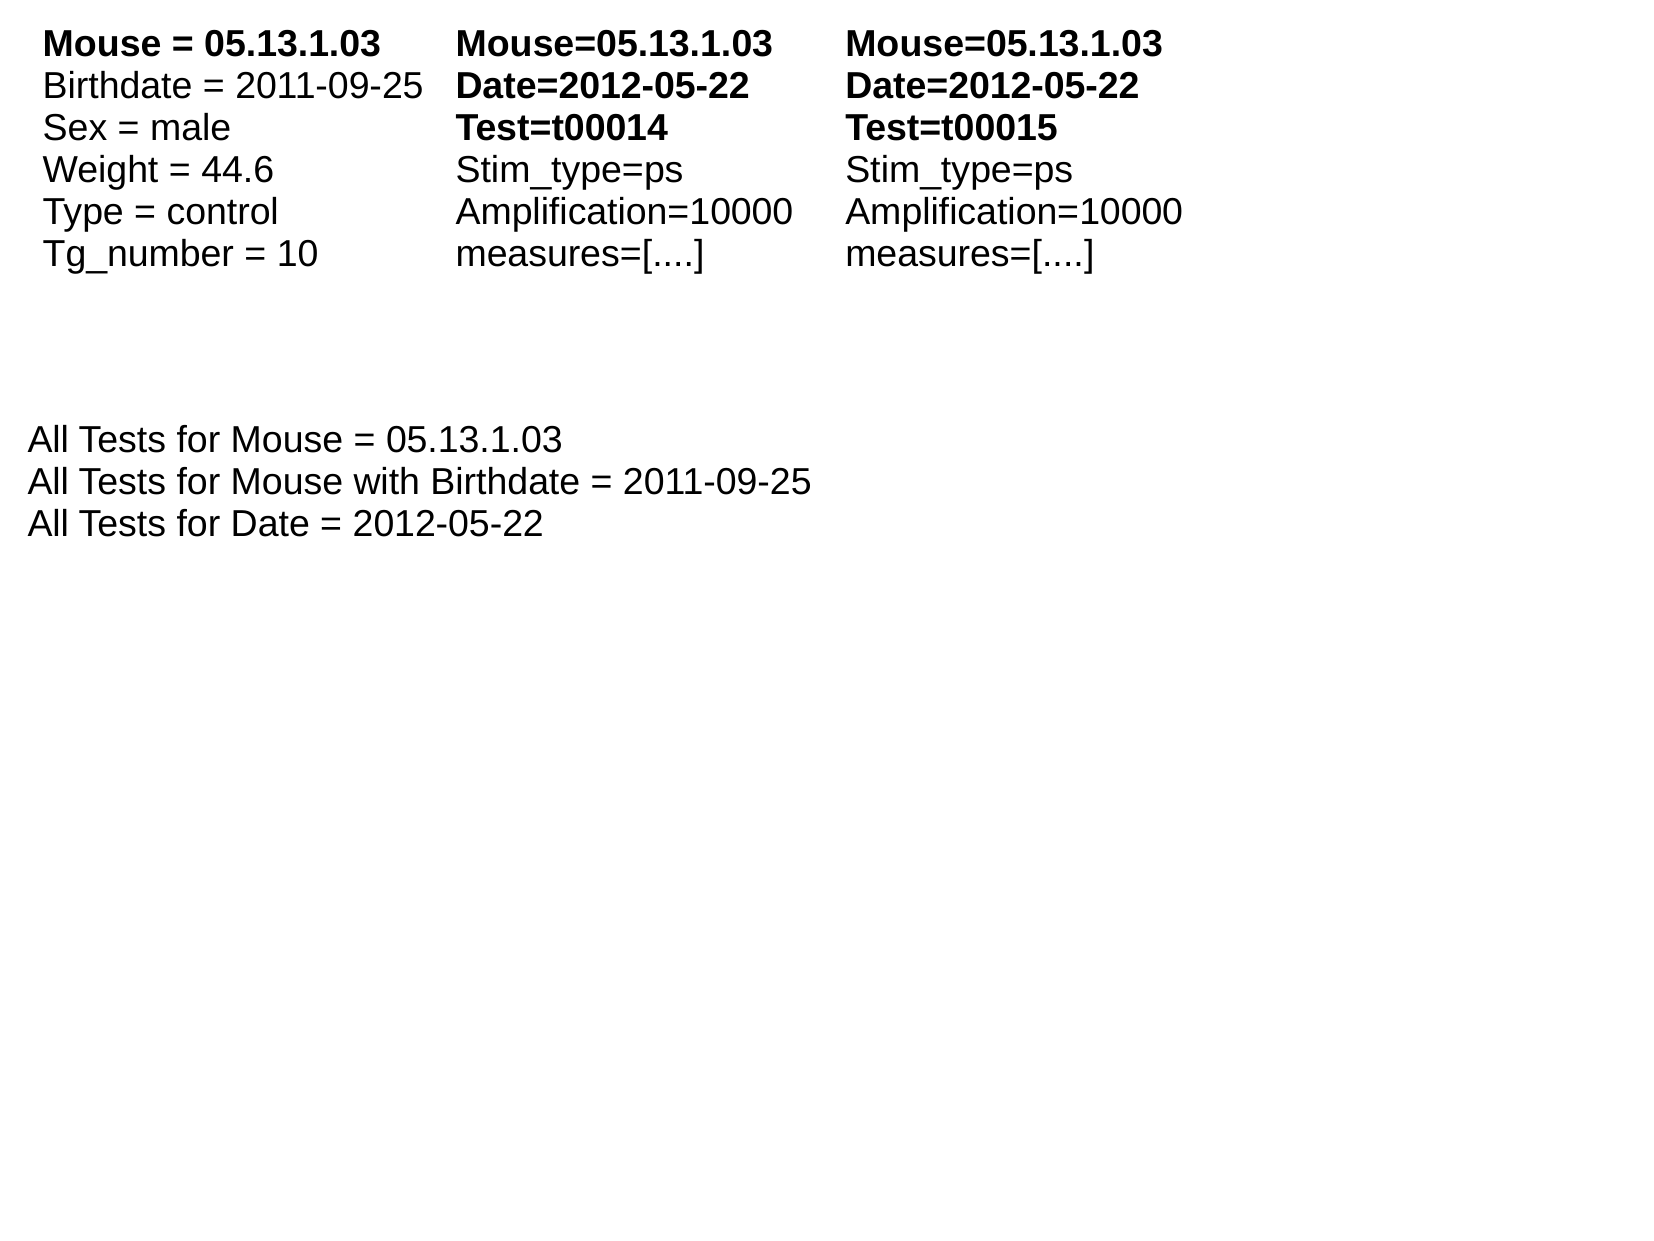

Mouse = 05.13.1.03
Birthdate = 2011-09-25
Sex = male
Weight = 44.6
Type = control
Tg_number = 10
Mouse=05.13.1.03
Date=2012-05-22
Test=t00014
Stim_type=ps
Amplification=10000
measures=[....]
Mouse=05.13.1.03
Date=2012-05-22
Test=t00015
Stim_type=ps
Amplification=10000
measures=[....]
All Tests for Mouse = 05.13.1.03
All Tests for Mouse with Birthdate = 2011-09-25
All Tests for Date = 2012-05-22